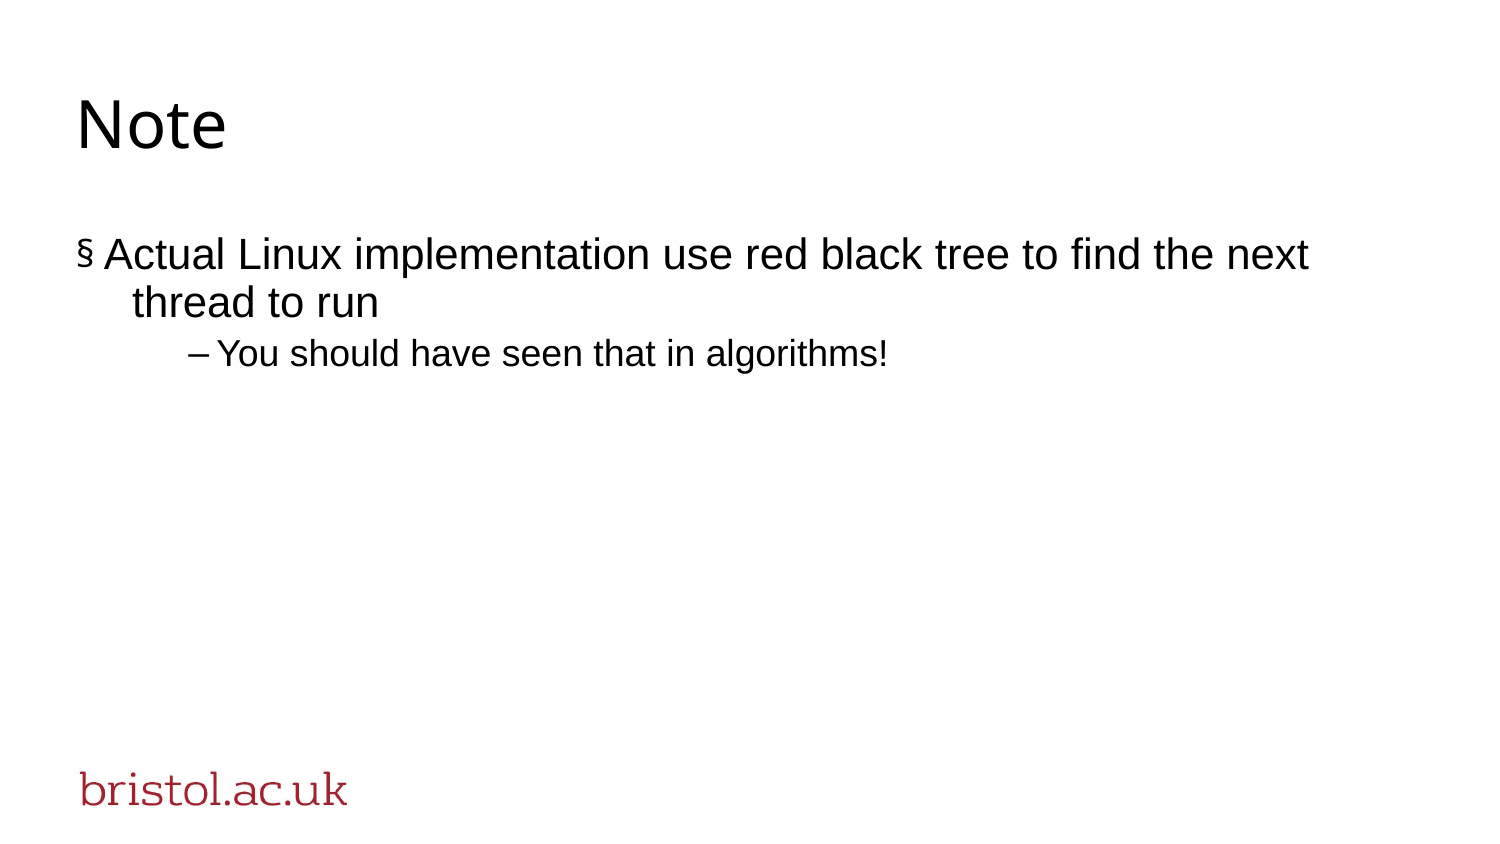

# Note
Actual Linux implementation use red black tree to find the next thread to run
You should have seen that in algorithms!